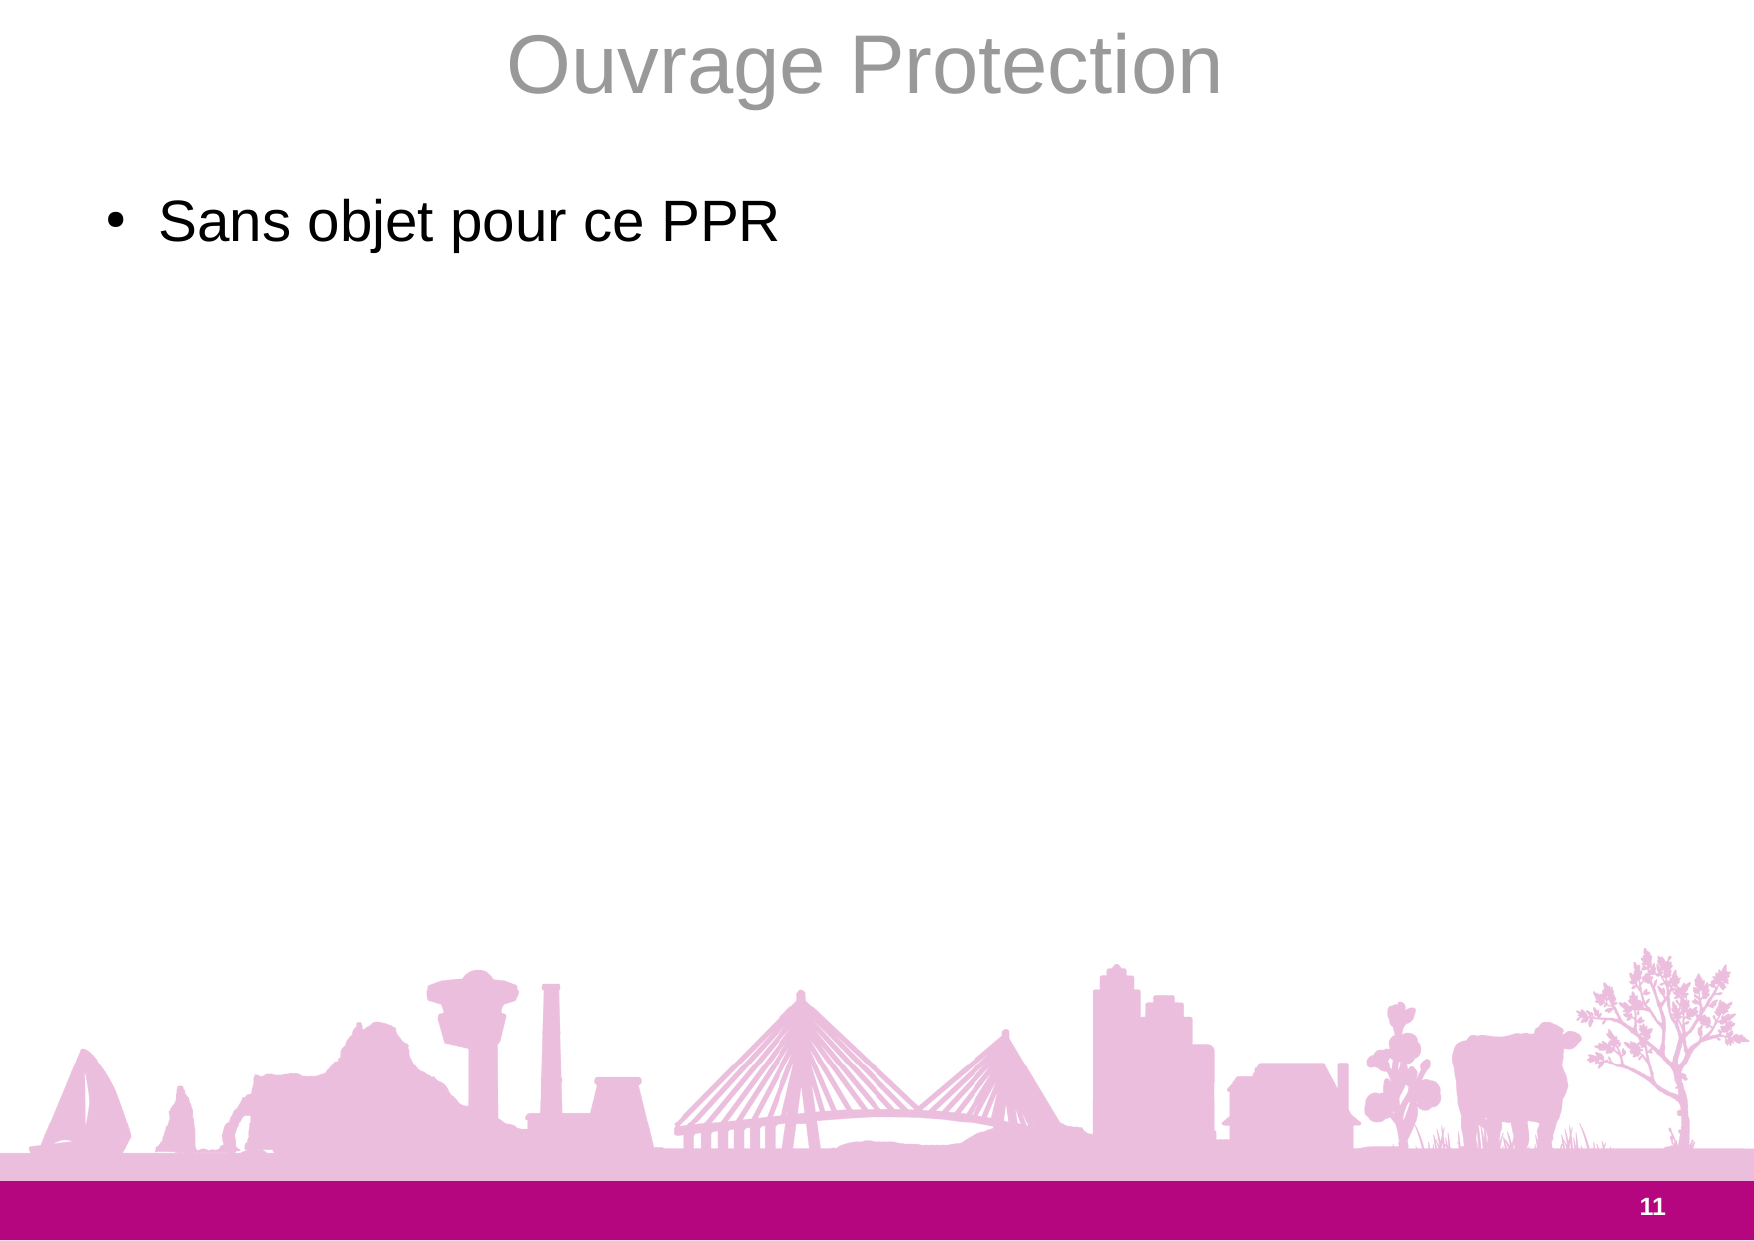

# Ouvrage Protection
Sans objet pour ce PPR
11